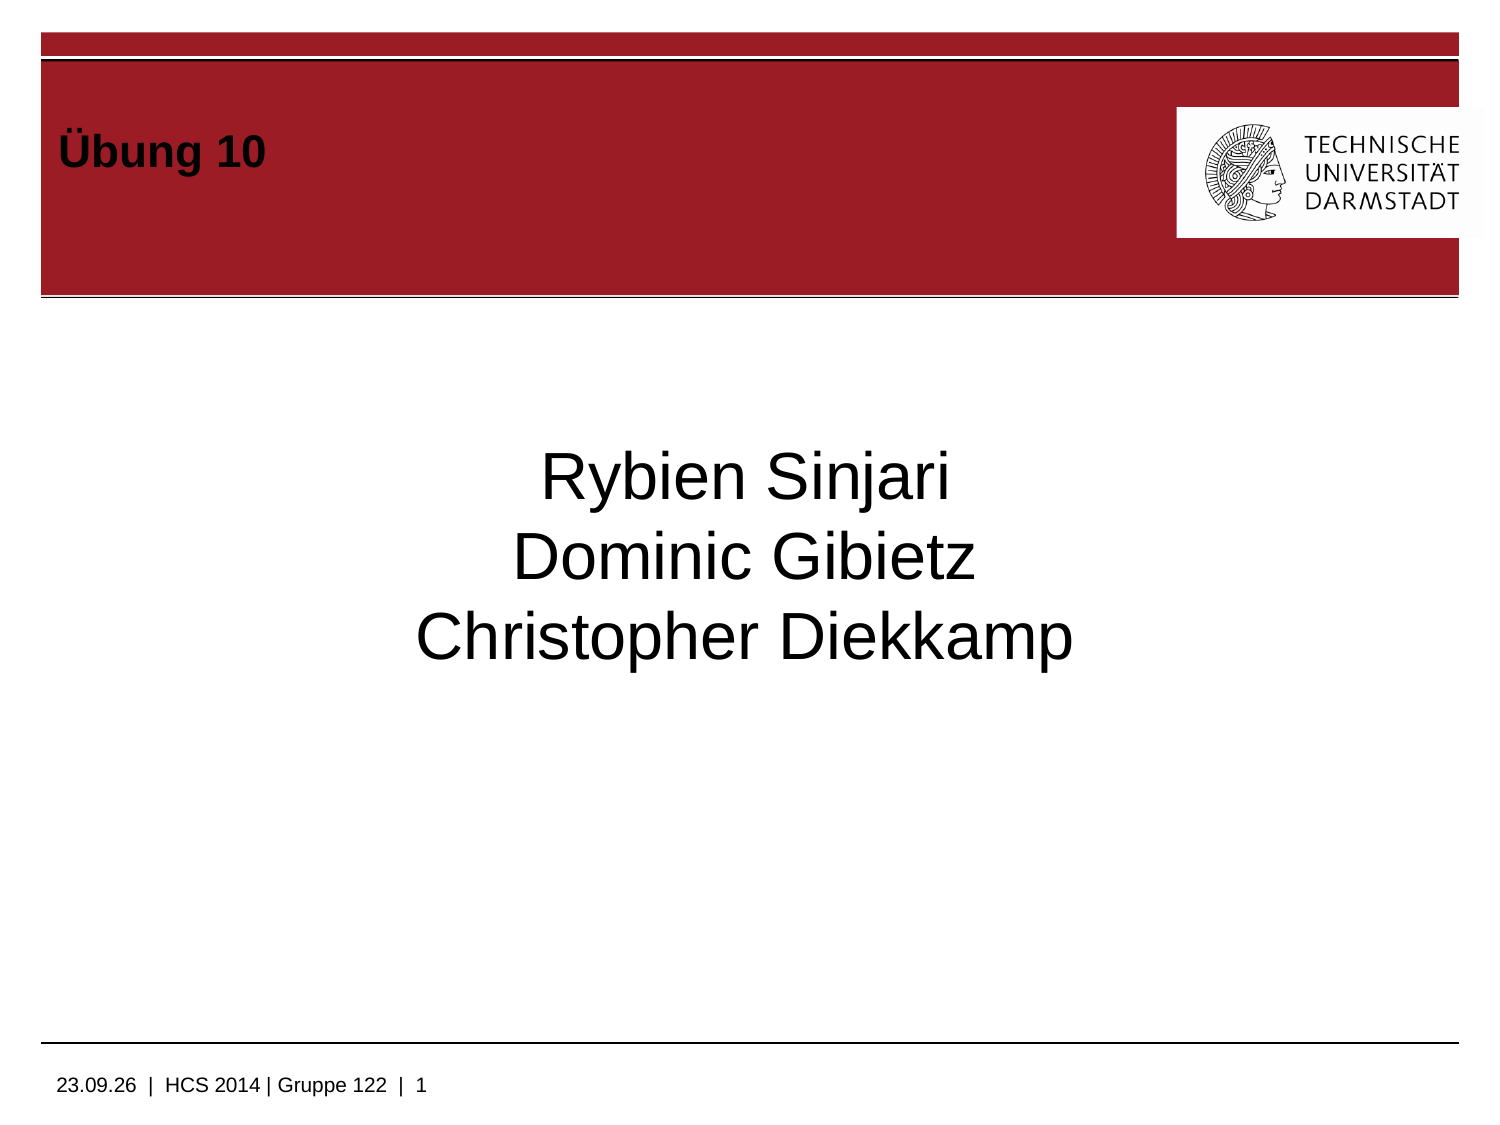

Übung 10
# Rybien Sinjari
Dominic Gibietz
Christopher Diekkamp